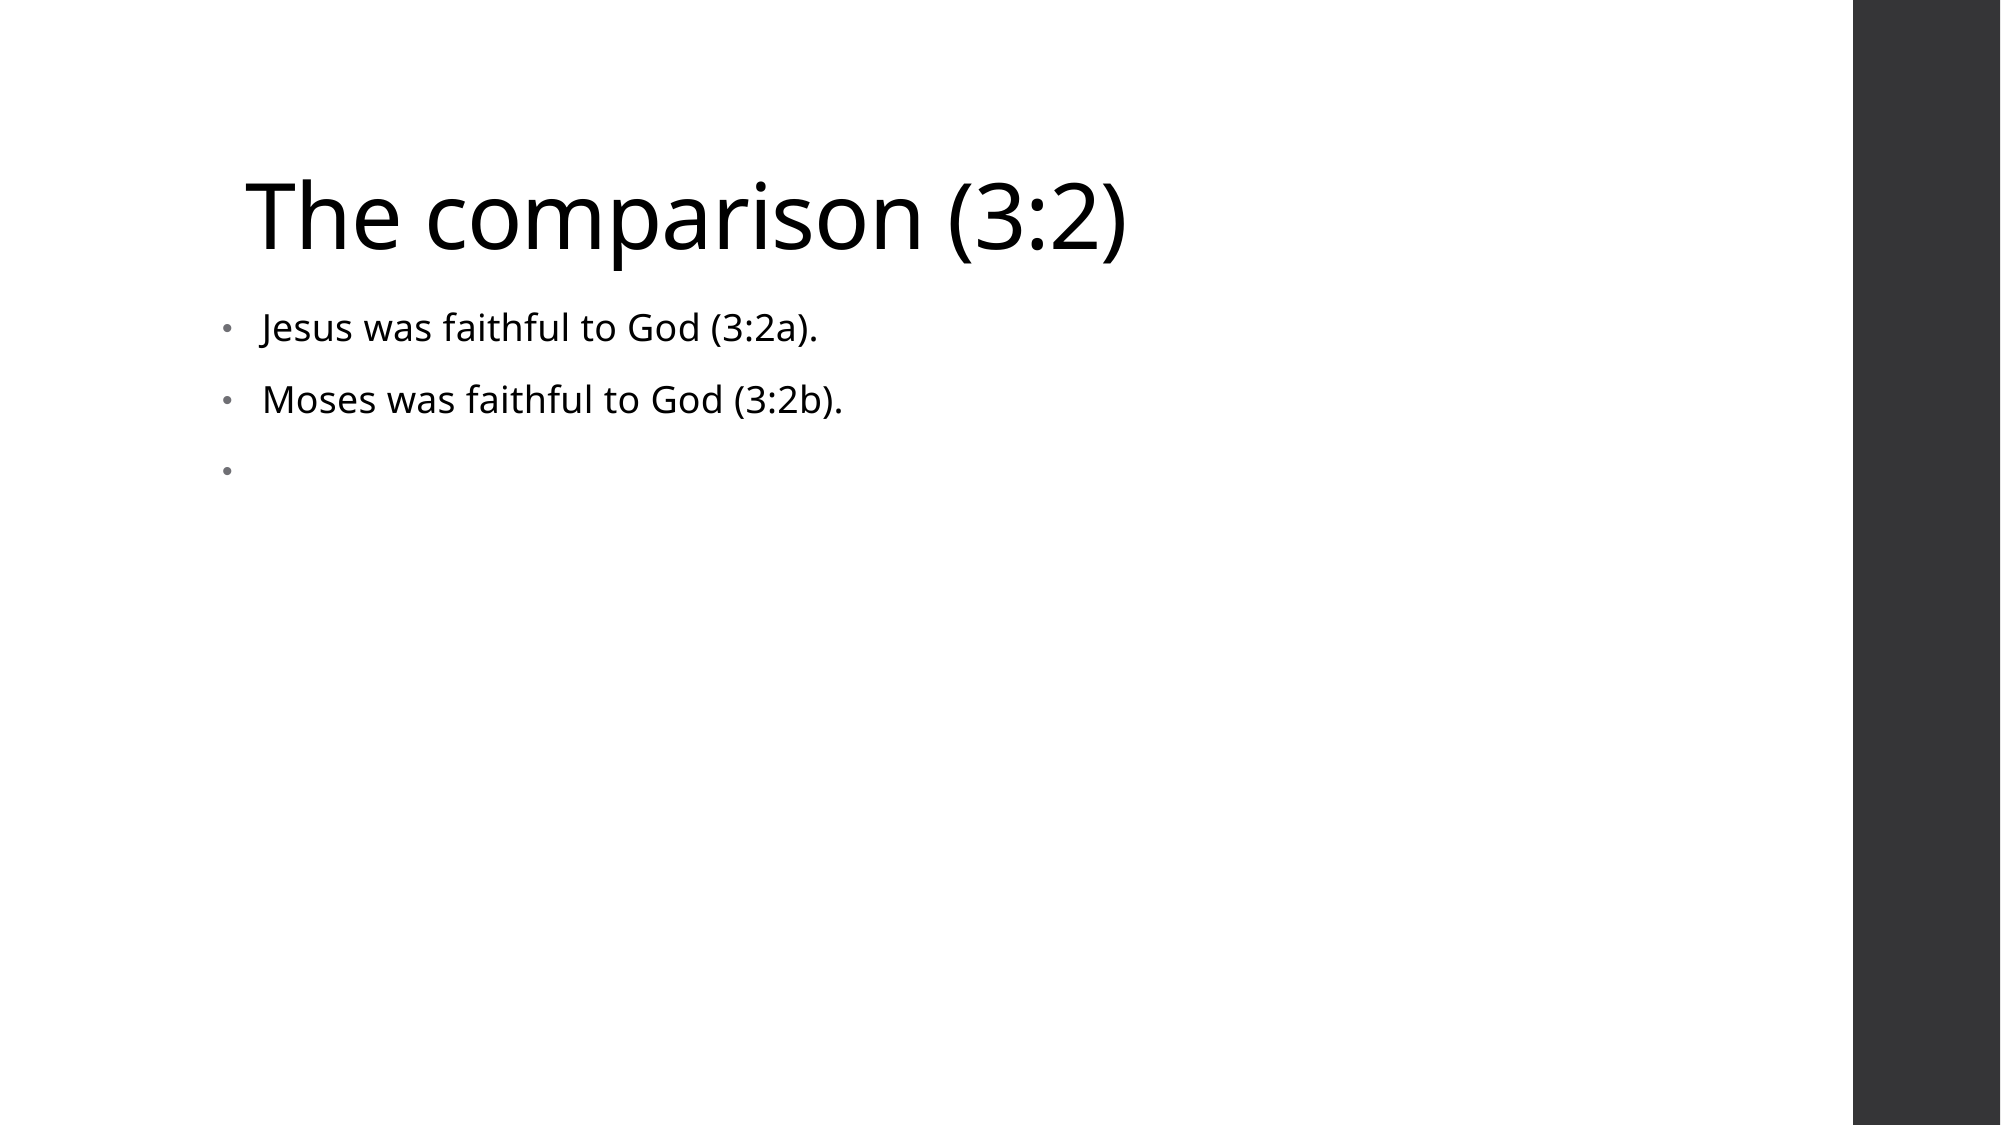

# The comparison (3:2)
 Jesus was faithful to God (3:2a).
 Moses was faithful to God (3:2b).